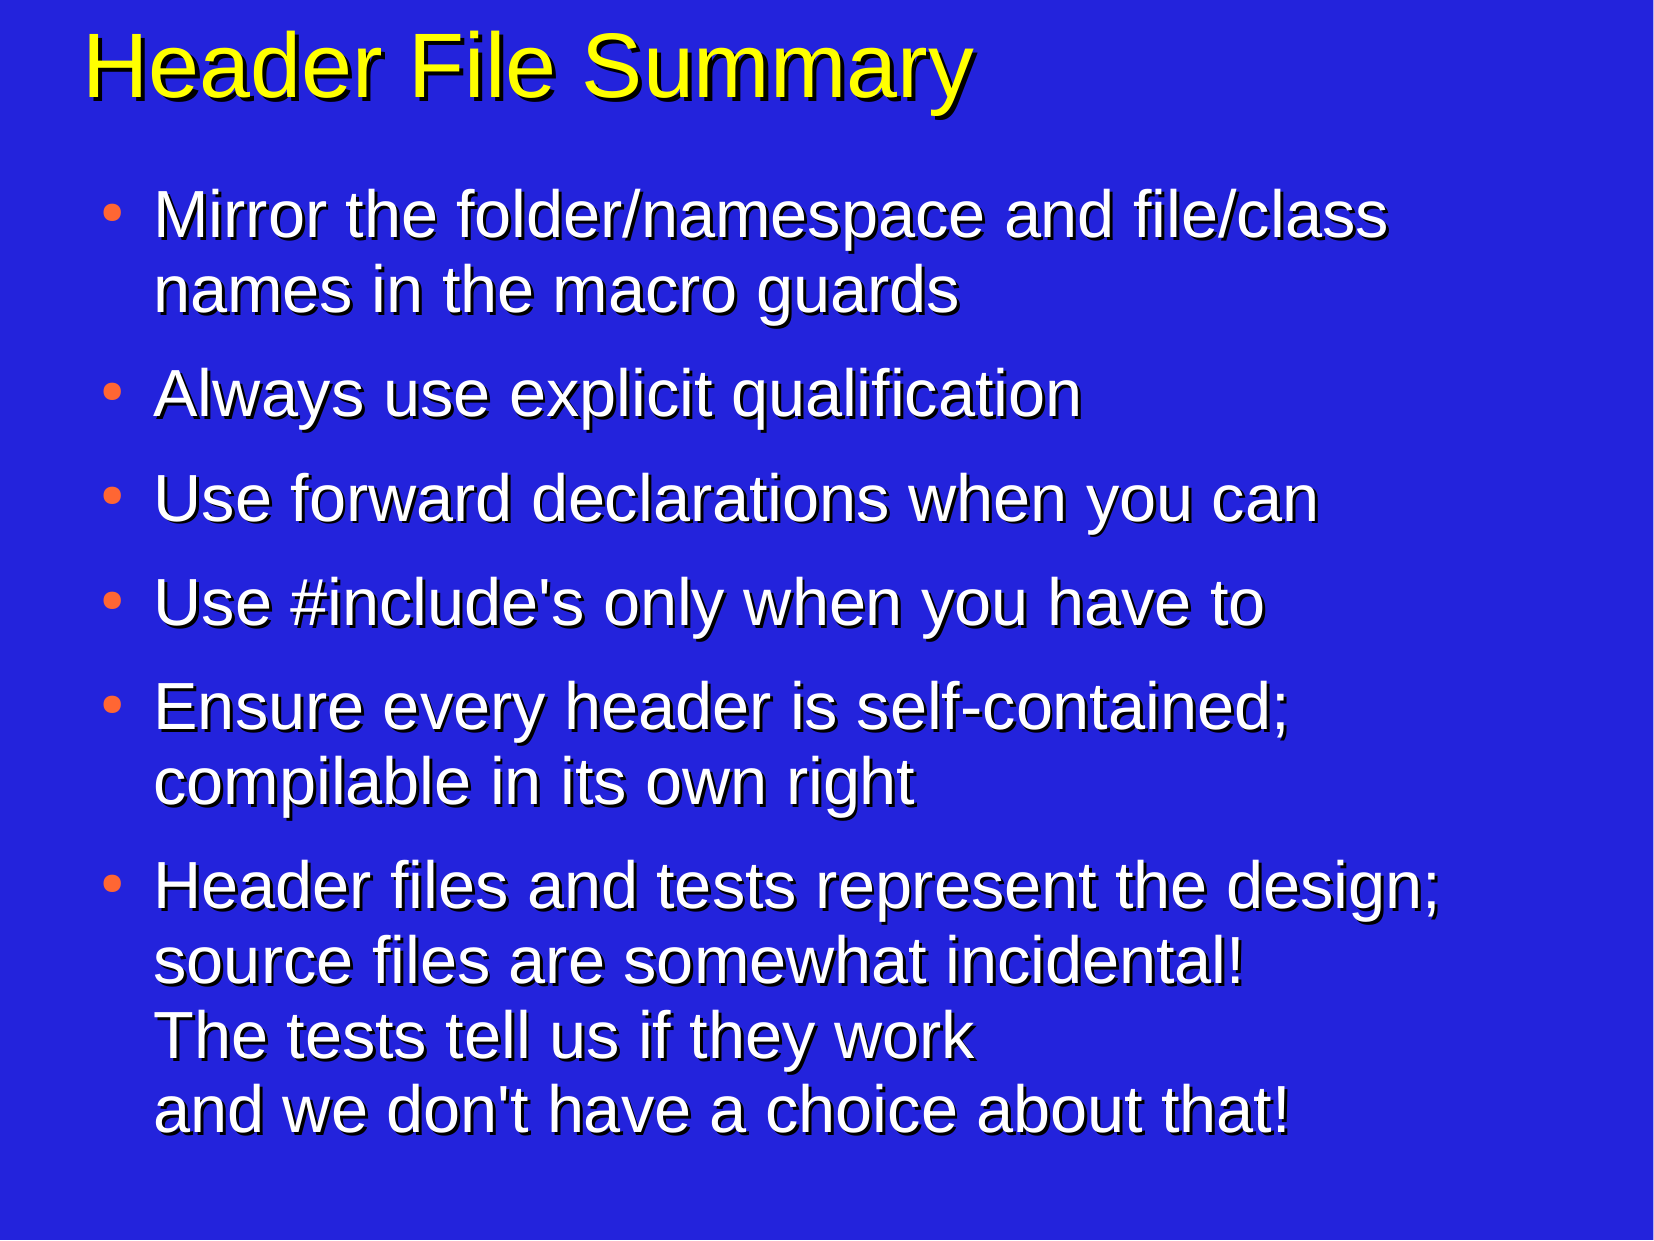

# Header File Summary
Mirror the folder/namespace and file/class names in the macro guards
Always use explicit qualification
Use forward declarations when you can
Use #include's only when you have to
Ensure every header is self-contained; compilable in its own right
Header files and tests represent the design; source files are somewhat incidental!
The tests tell us if they work
and we don't have a choice about that!